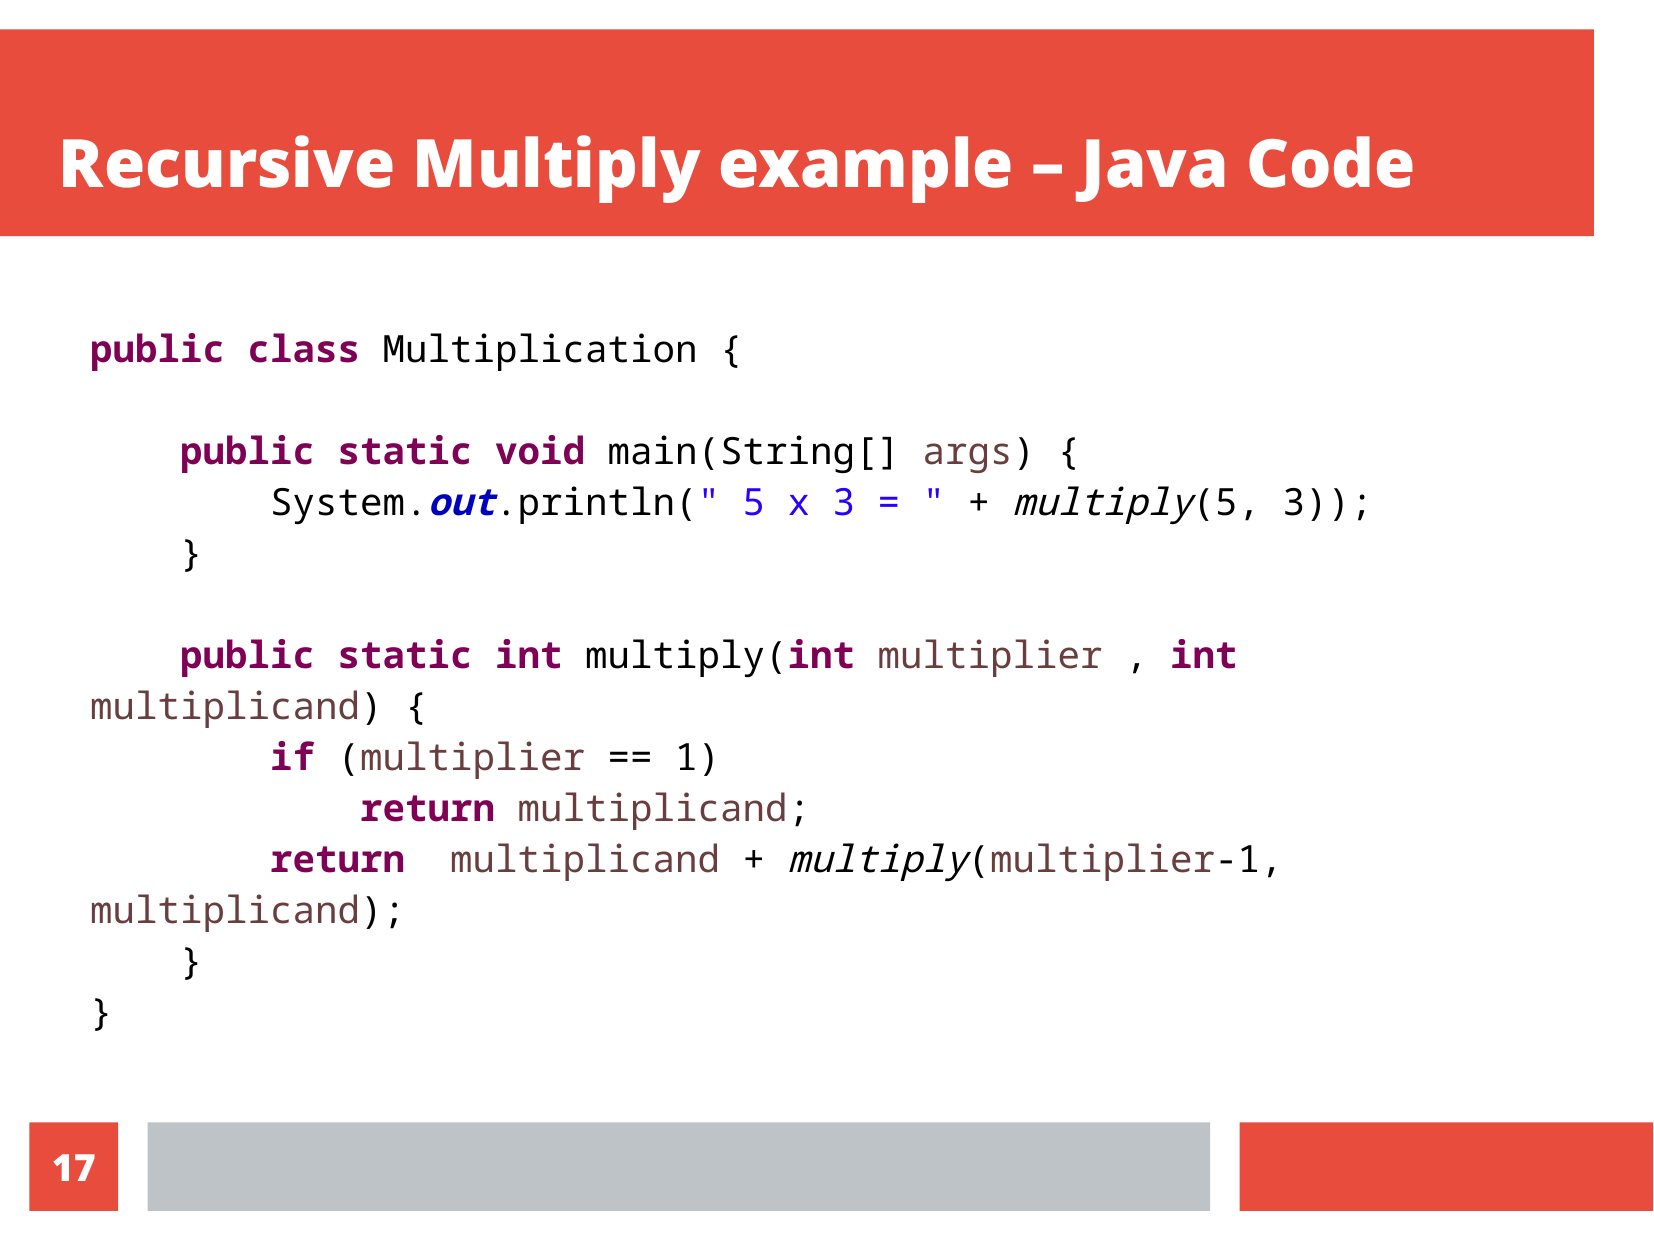

# Recursive Multiply example – Java Code
public class Multiplication {
 public static void main(String[] args) {
 System.out.println(" 5 x 3 = " + multiply(5, 3));
 }
 public static int multiply(int multiplier , int multiplicand) {
 if (multiplier == 1)
 return multiplicand;
 return multiplicand + multiply(multiplier-1, multiplicand);
 }
}
17